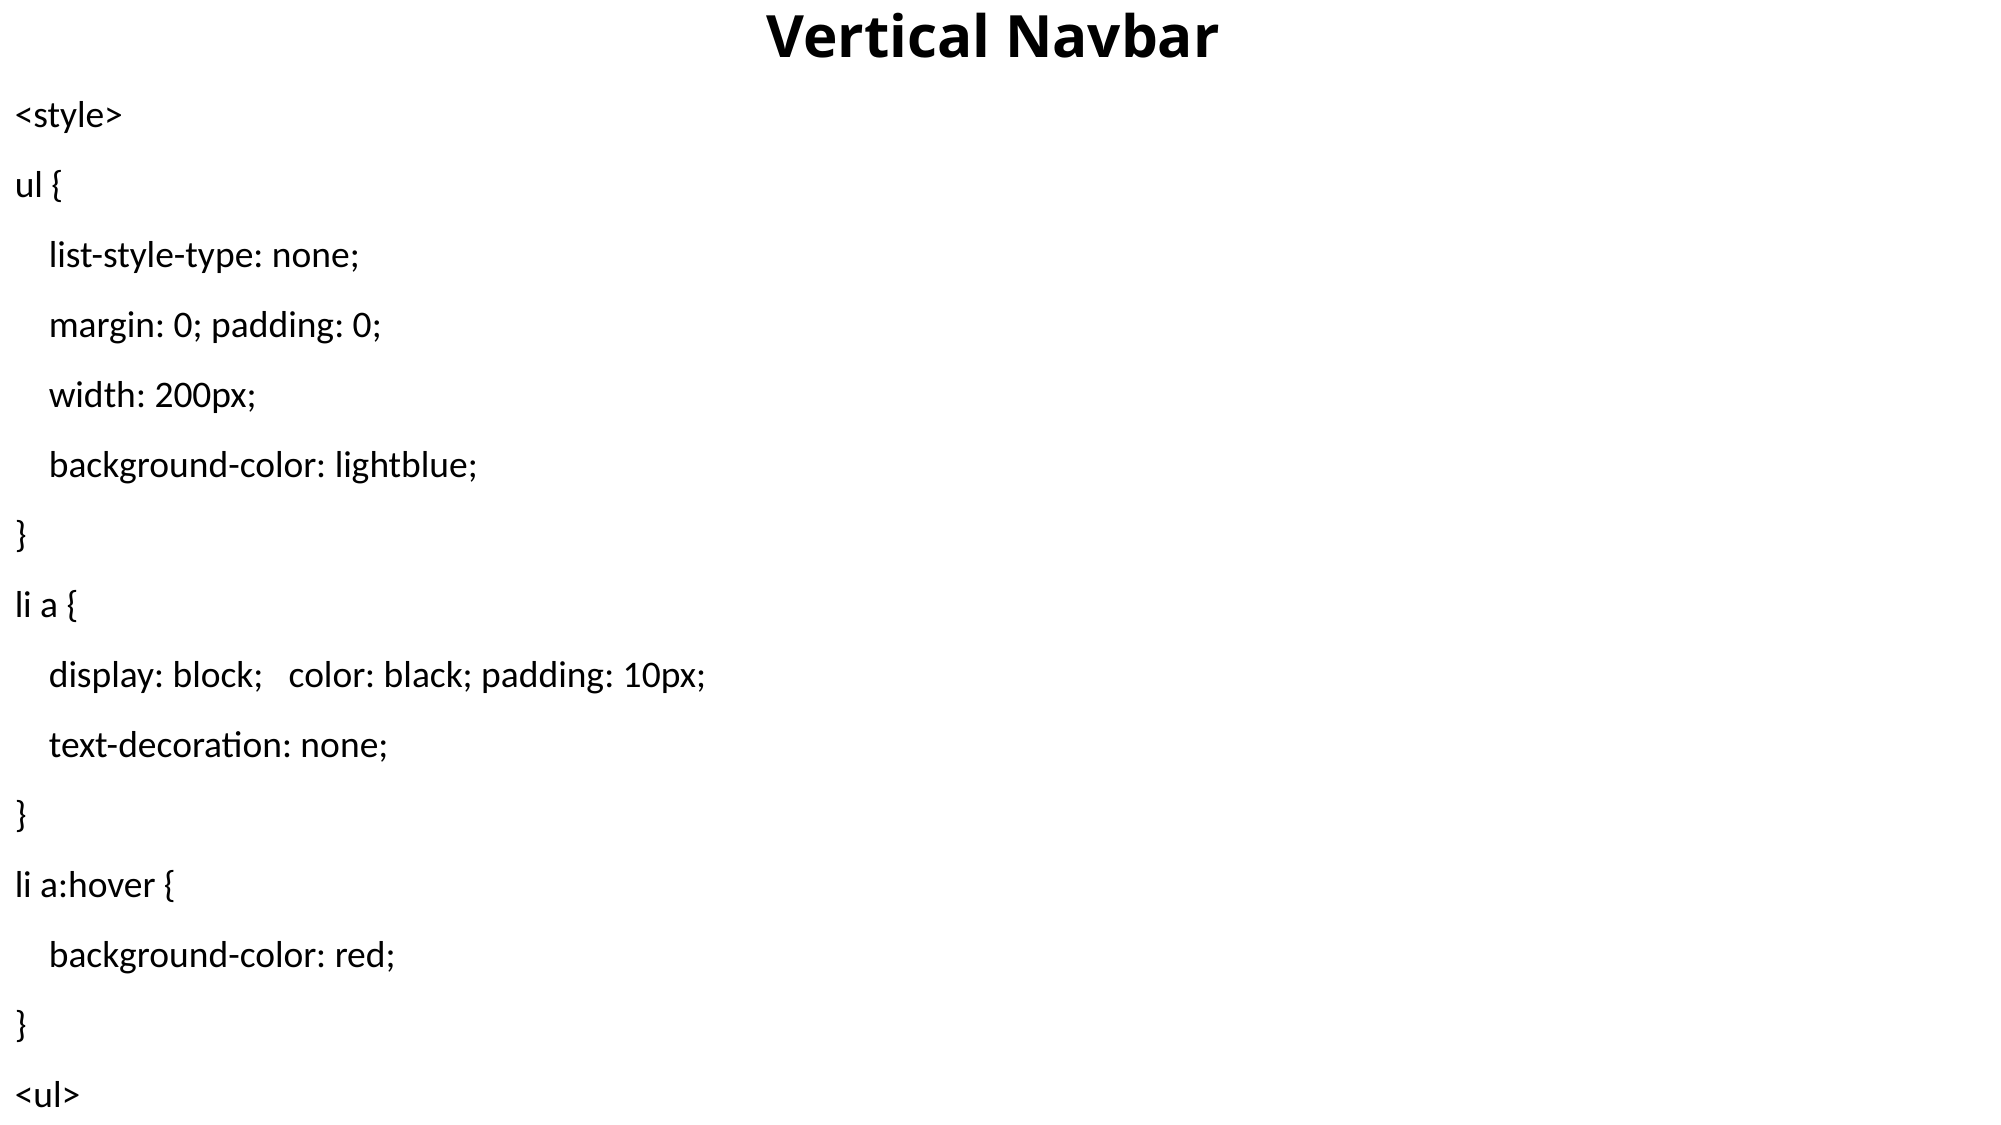

# Vertical Navbar
<style>
ul {
 list-style-type: none;
 margin: 0; padding: 0;
 width: 200px;
 background-color: lightblue;
}
li a {
 display: block; color: black; padding: 10px;
 text-decoration: none;
}
li a:hover {
 background-color: red;
}
<ul>
 <li><a href="#contact">Contact</a></li>
 <li><a href="#about">About</a></li>
</ul>